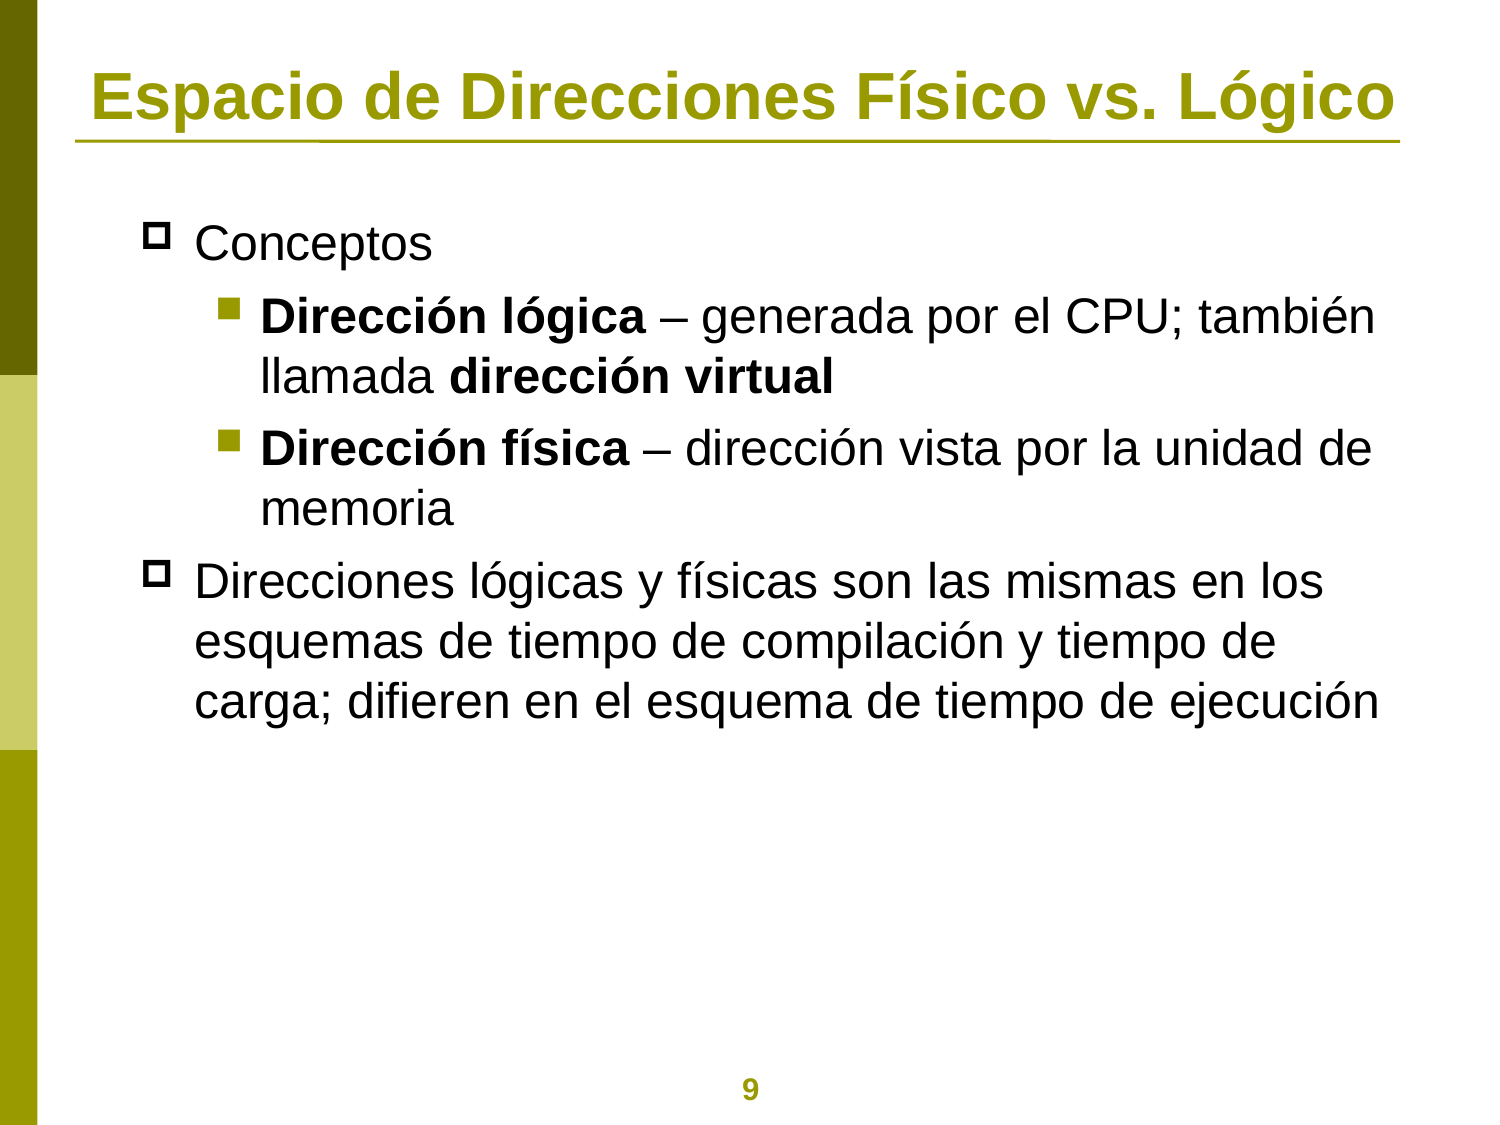

Espacio de Direcciones Físico vs. Lógico
Conceptos
Dirección lógica – generada por el CPU; también llamada dirección virtual
Dirección física – dirección vista por la unidad de memoria
Direcciones lógicas y físicas son las mismas en los esquemas de tiempo de compilación y tiempo de carga; difieren en el esquema de tiempo de ejecución